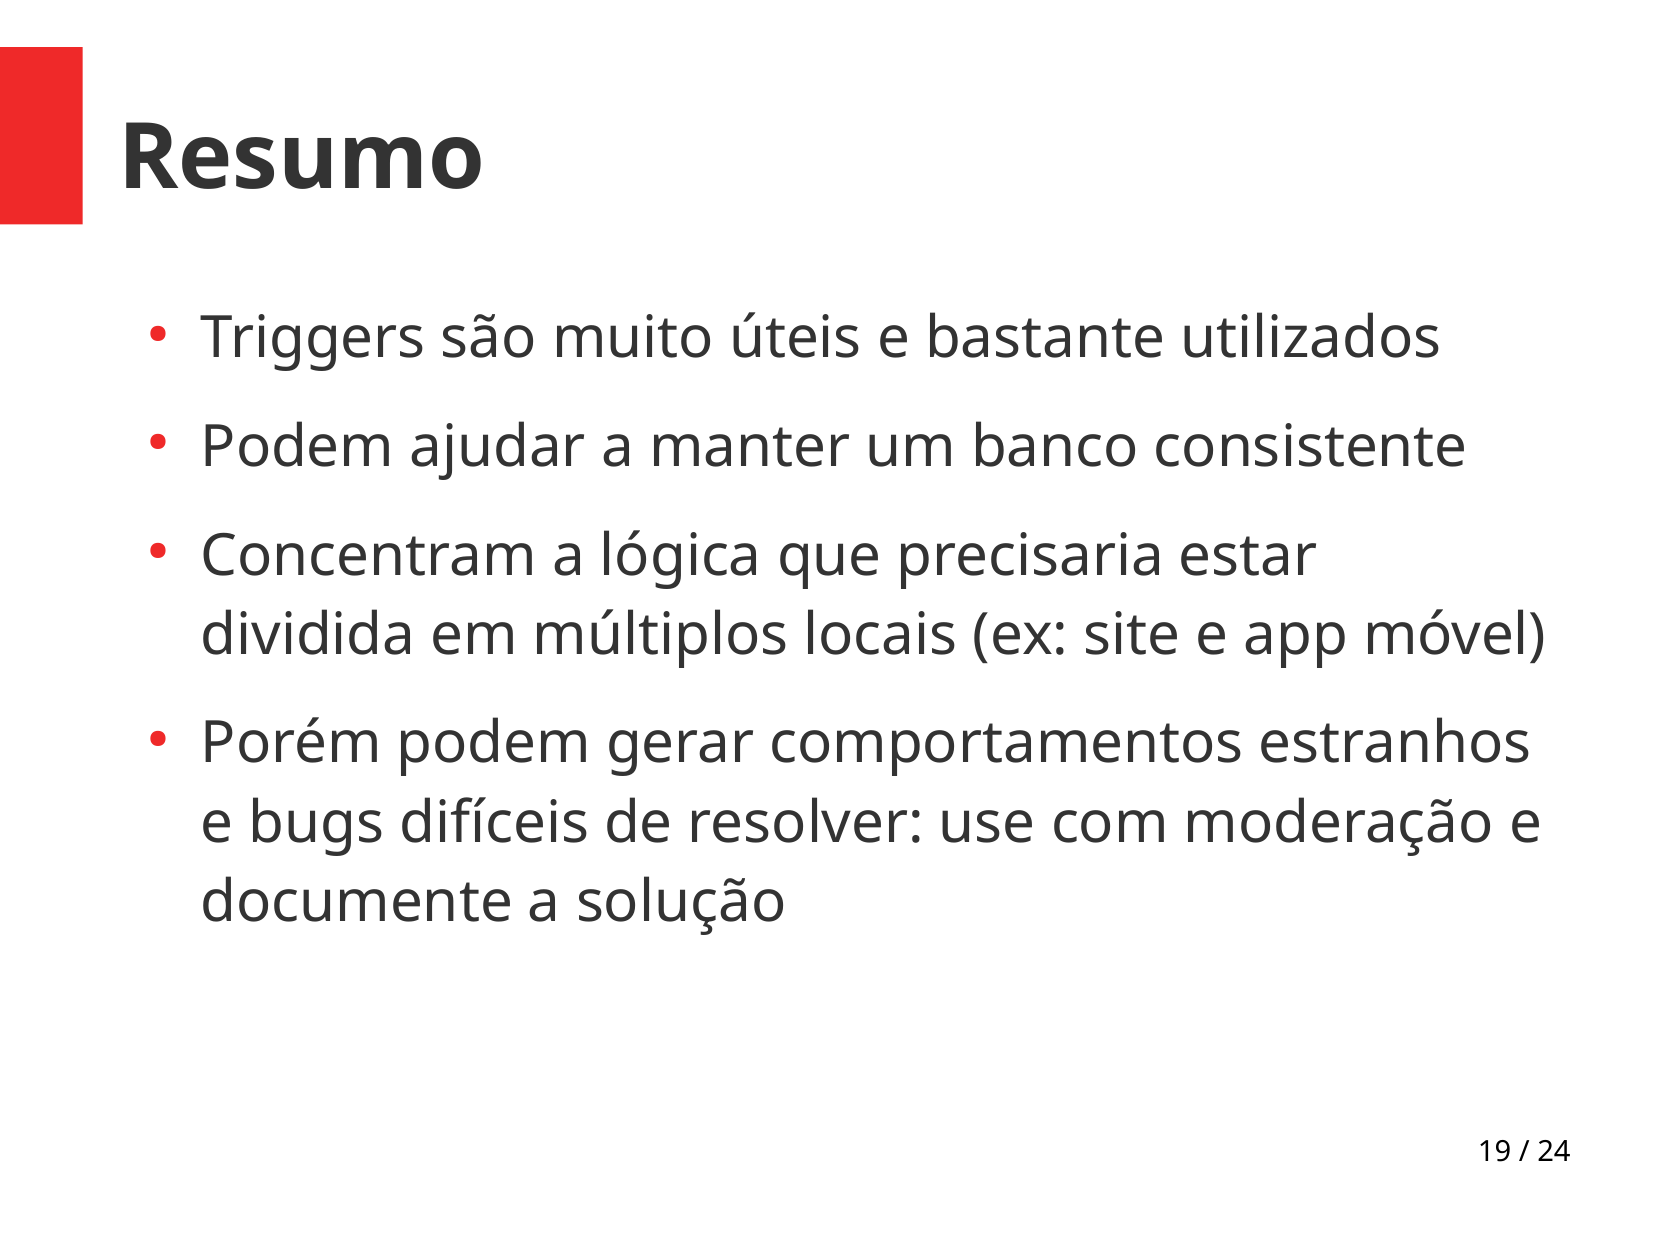

# Resumo
Triggers são muito úteis e bastante utilizados
Podem ajudar a manter um banco consistente
Concentram a lógica que precisaria estar dividida em múltiplos locais (ex: site e app móvel)
Porém podem gerar comportamentos estranhos e bugs difíceis de resolver: use com moderação e documente a solução
19